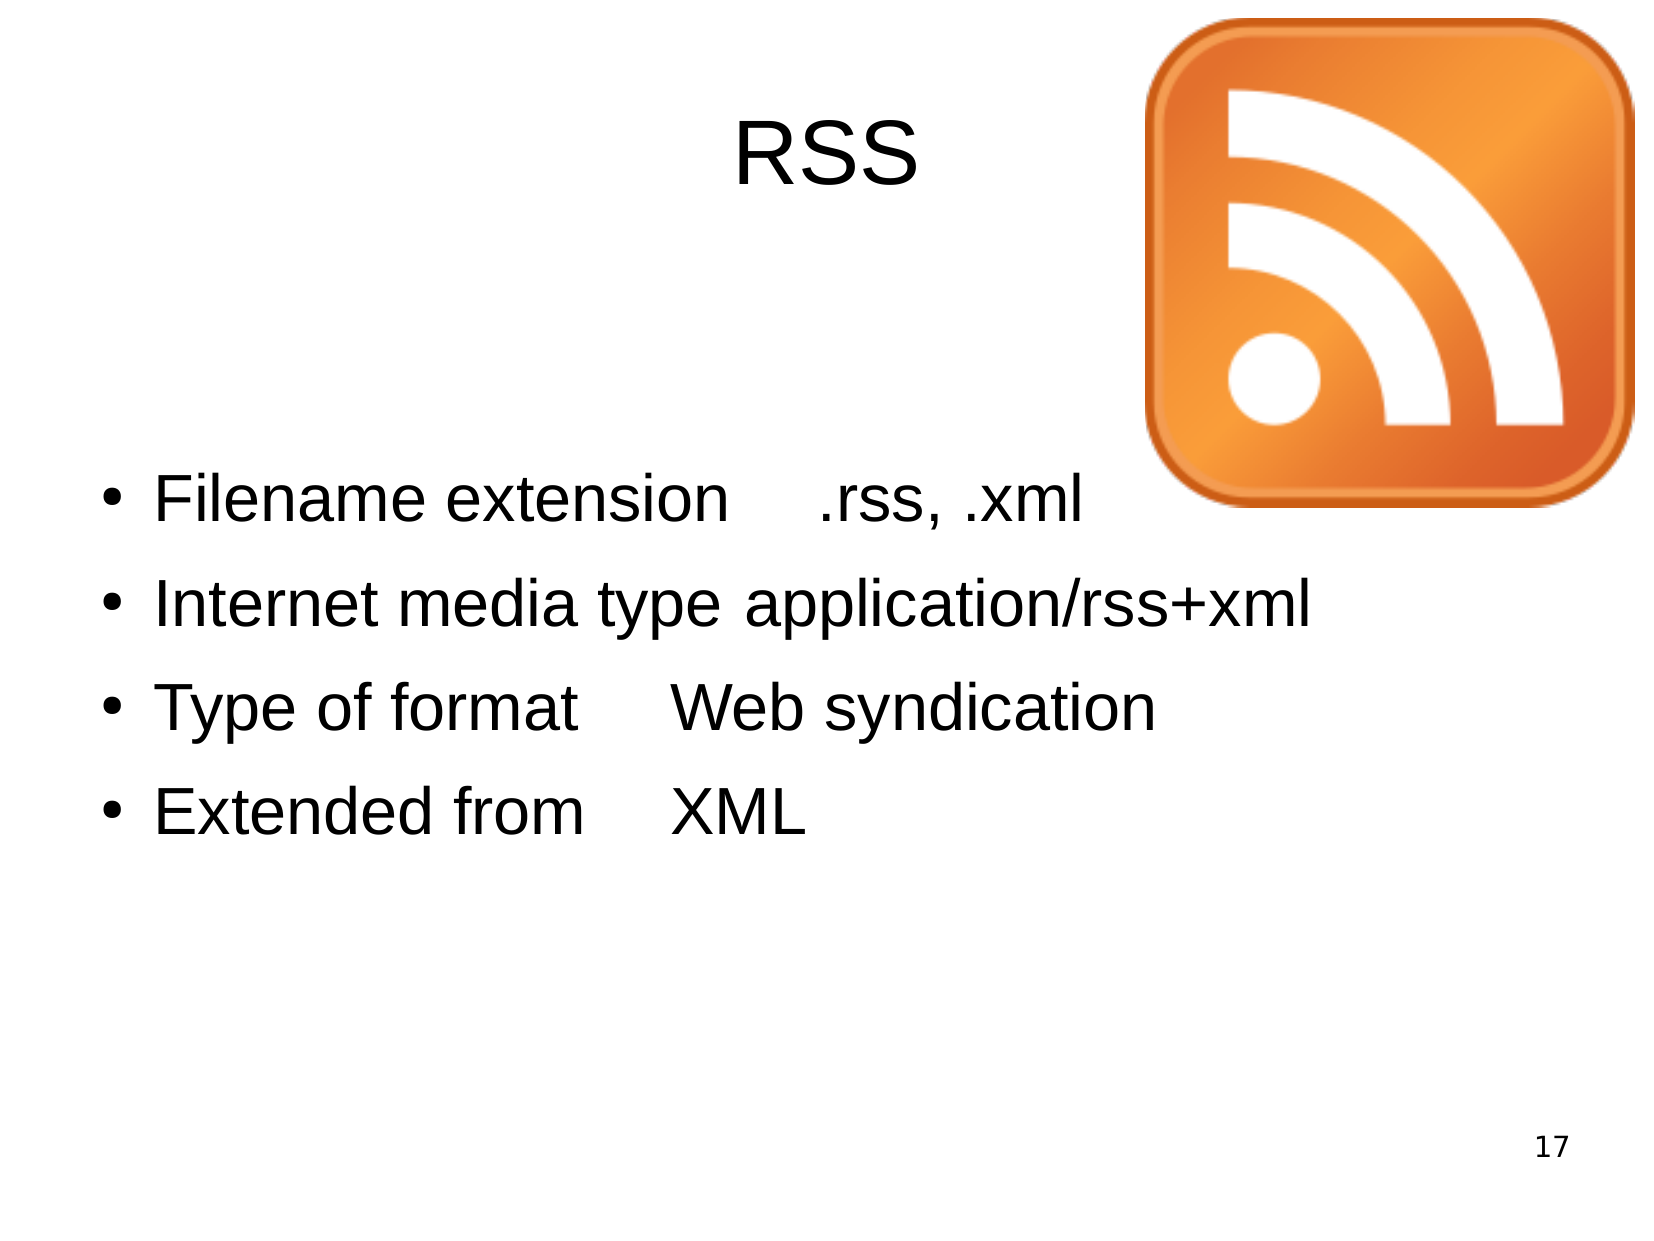

# RSS
Filename extension 	.rss, .xml
Internet media type 	application/rss+xml
Type of format 	Web syndication
Extended from 	XML
17